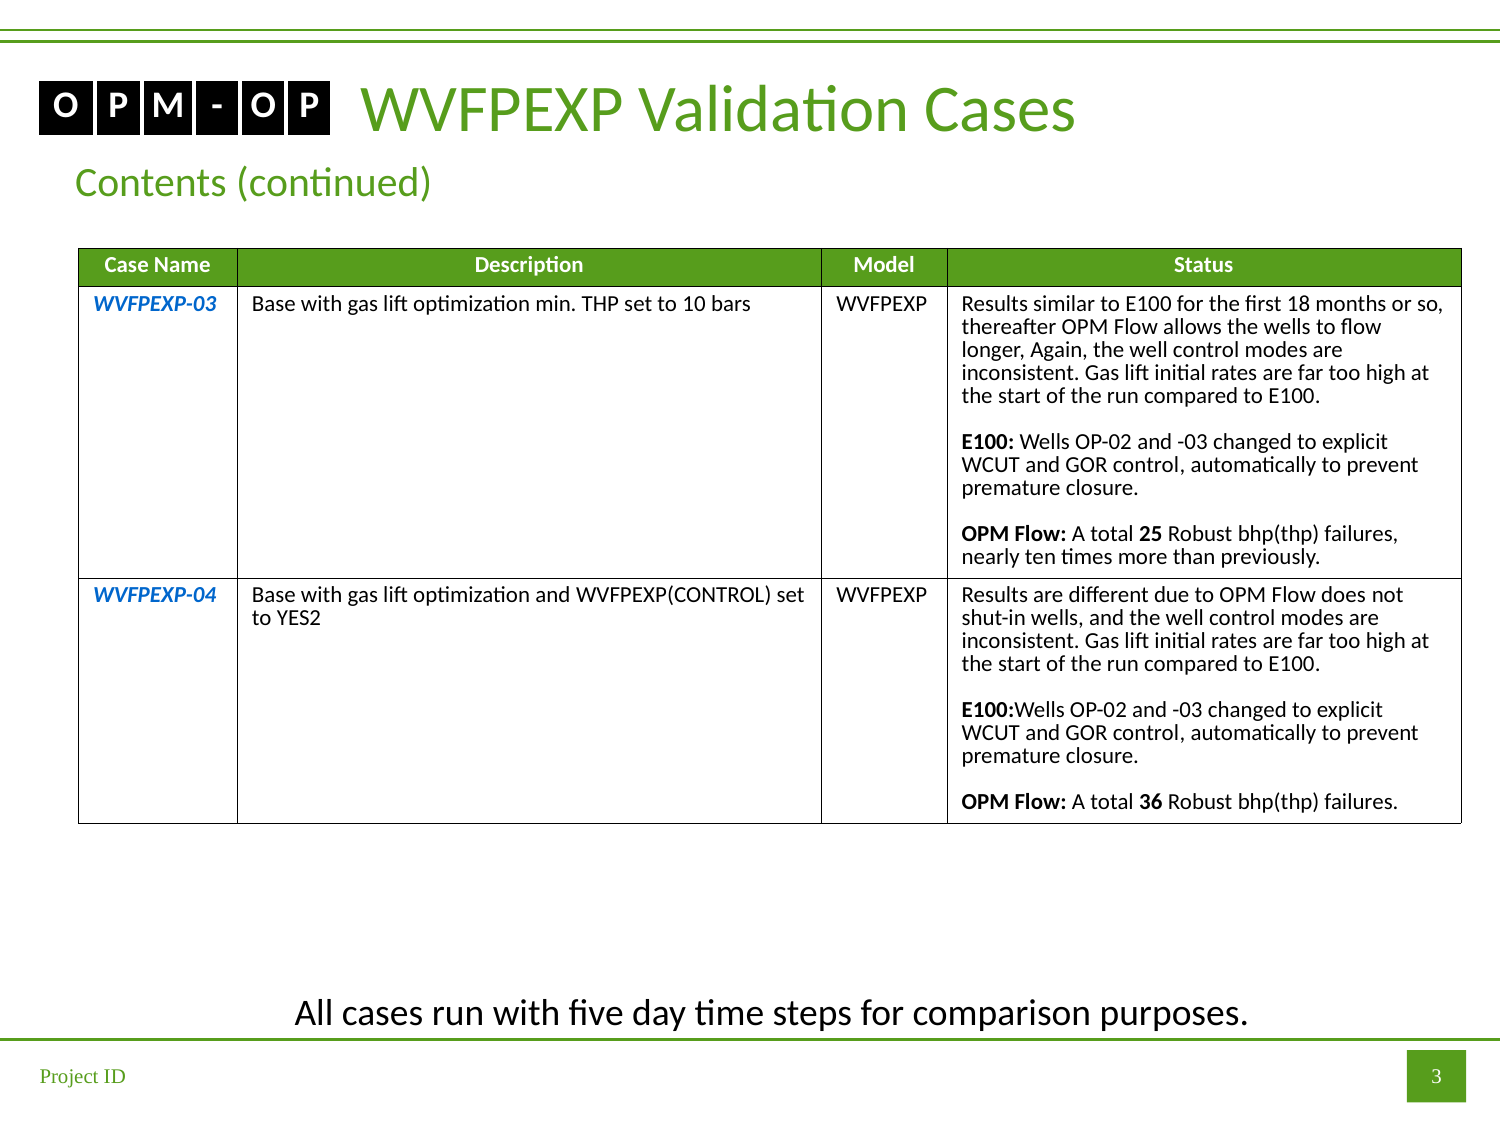

# WVFPEXP Validation Cases
Contents (continued)
| Case Name | Description | Model | Status |
| --- | --- | --- | --- |
| WVFPEXP-03 | Base with gas lift optimization min. THP set to 10 bars | WVFPEXP | Results similar to E100 for the first 18 months or so, thereafter OPM Flow allows the wells to flow longer, Again, the well control modes are inconsistent. Gas lift initial rates are far too high at the start of the run compared to E100. E100: Wells OP-02 and -03 changed to explicit WCUT and GOR control, automatically to prevent premature closure. OPM Flow: A total 25 Robust bhp(thp) failures, nearly ten times more than previously. |
| WVFPEXP-04 | Base with gas lift optimization and WVFPEXP(CONTROL) set to YES2 | WVFPEXP | Results are different due to OPM Flow does not shut-in wells, and the well control modes are inconsistent. Gas lift initial rates are far too high at the start of the run compared to E100. E100:Wells OP-02 and -03 changed to explicit WCUT and GOR control, automatically to prevent premature closure. OPM Flow: A total 36 Robust bhp(thp) failures. |
All cases run with five day time steps for comparison purposes.
Project ID
3